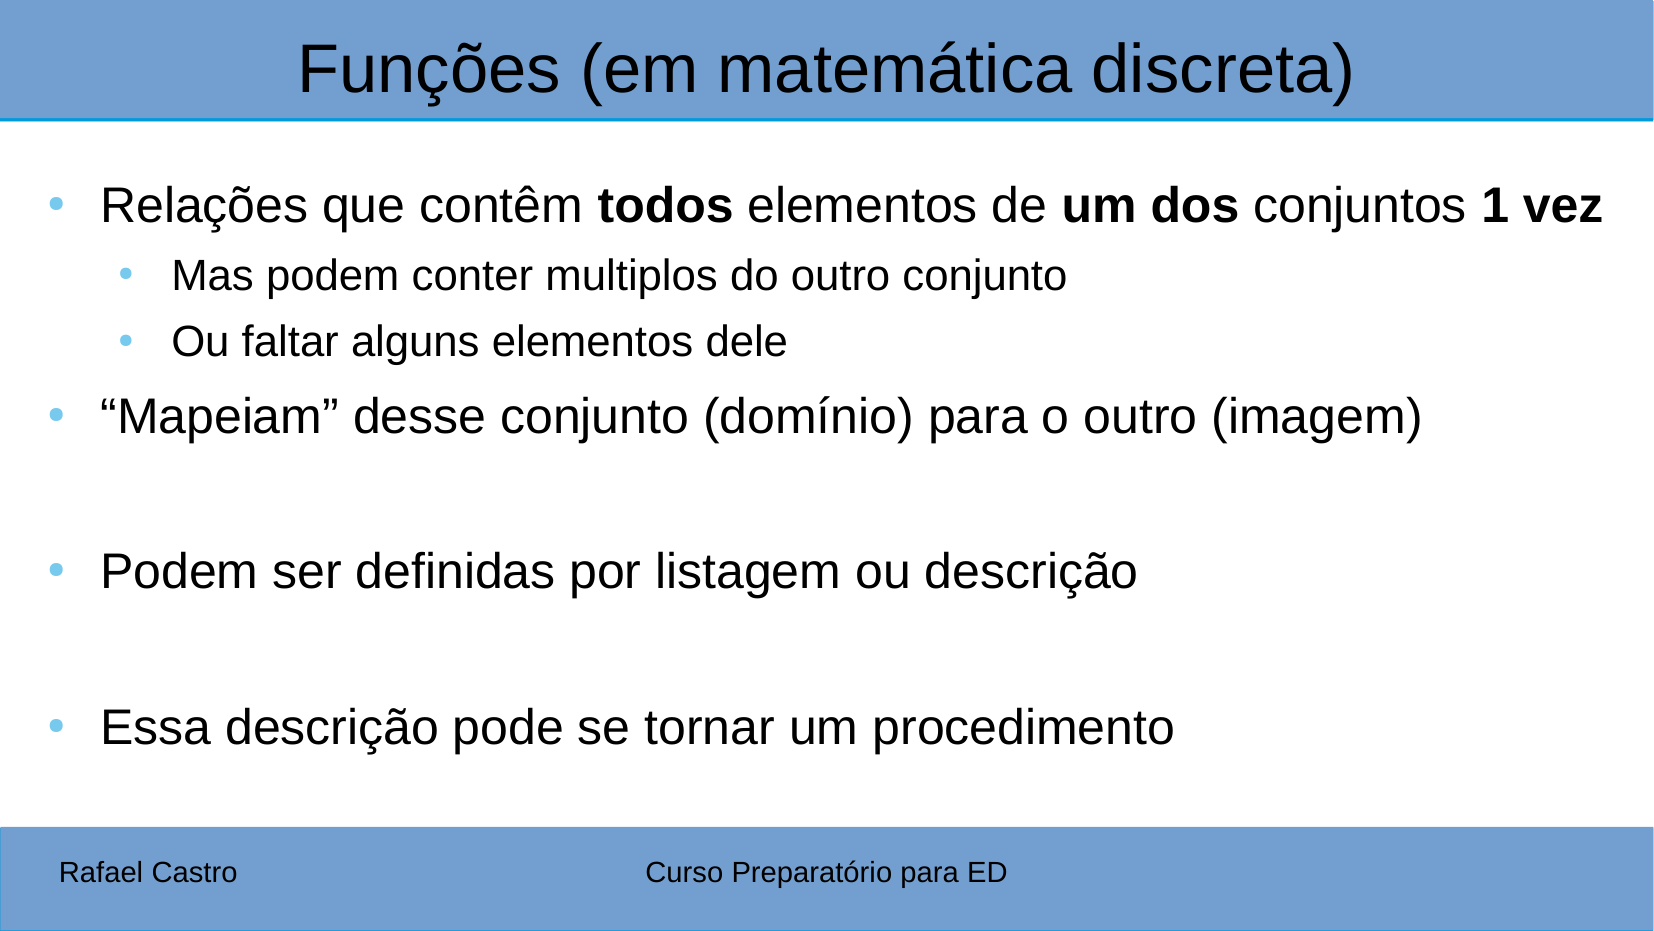

# Funções (em matemática discreta)
Relações que contêm todos elementos de um dos conjuntos 1 vez
Mas podem conter multiplos do outro conjunto
Ou faltar alguns elementos dele
“Mapeiam” desse conjunto (domínio) para o outro (imagem)
Podem ser definidas por listagem ou descrição
Essa descrição pode se tornar um procedimento
Curso Preparatório para ED